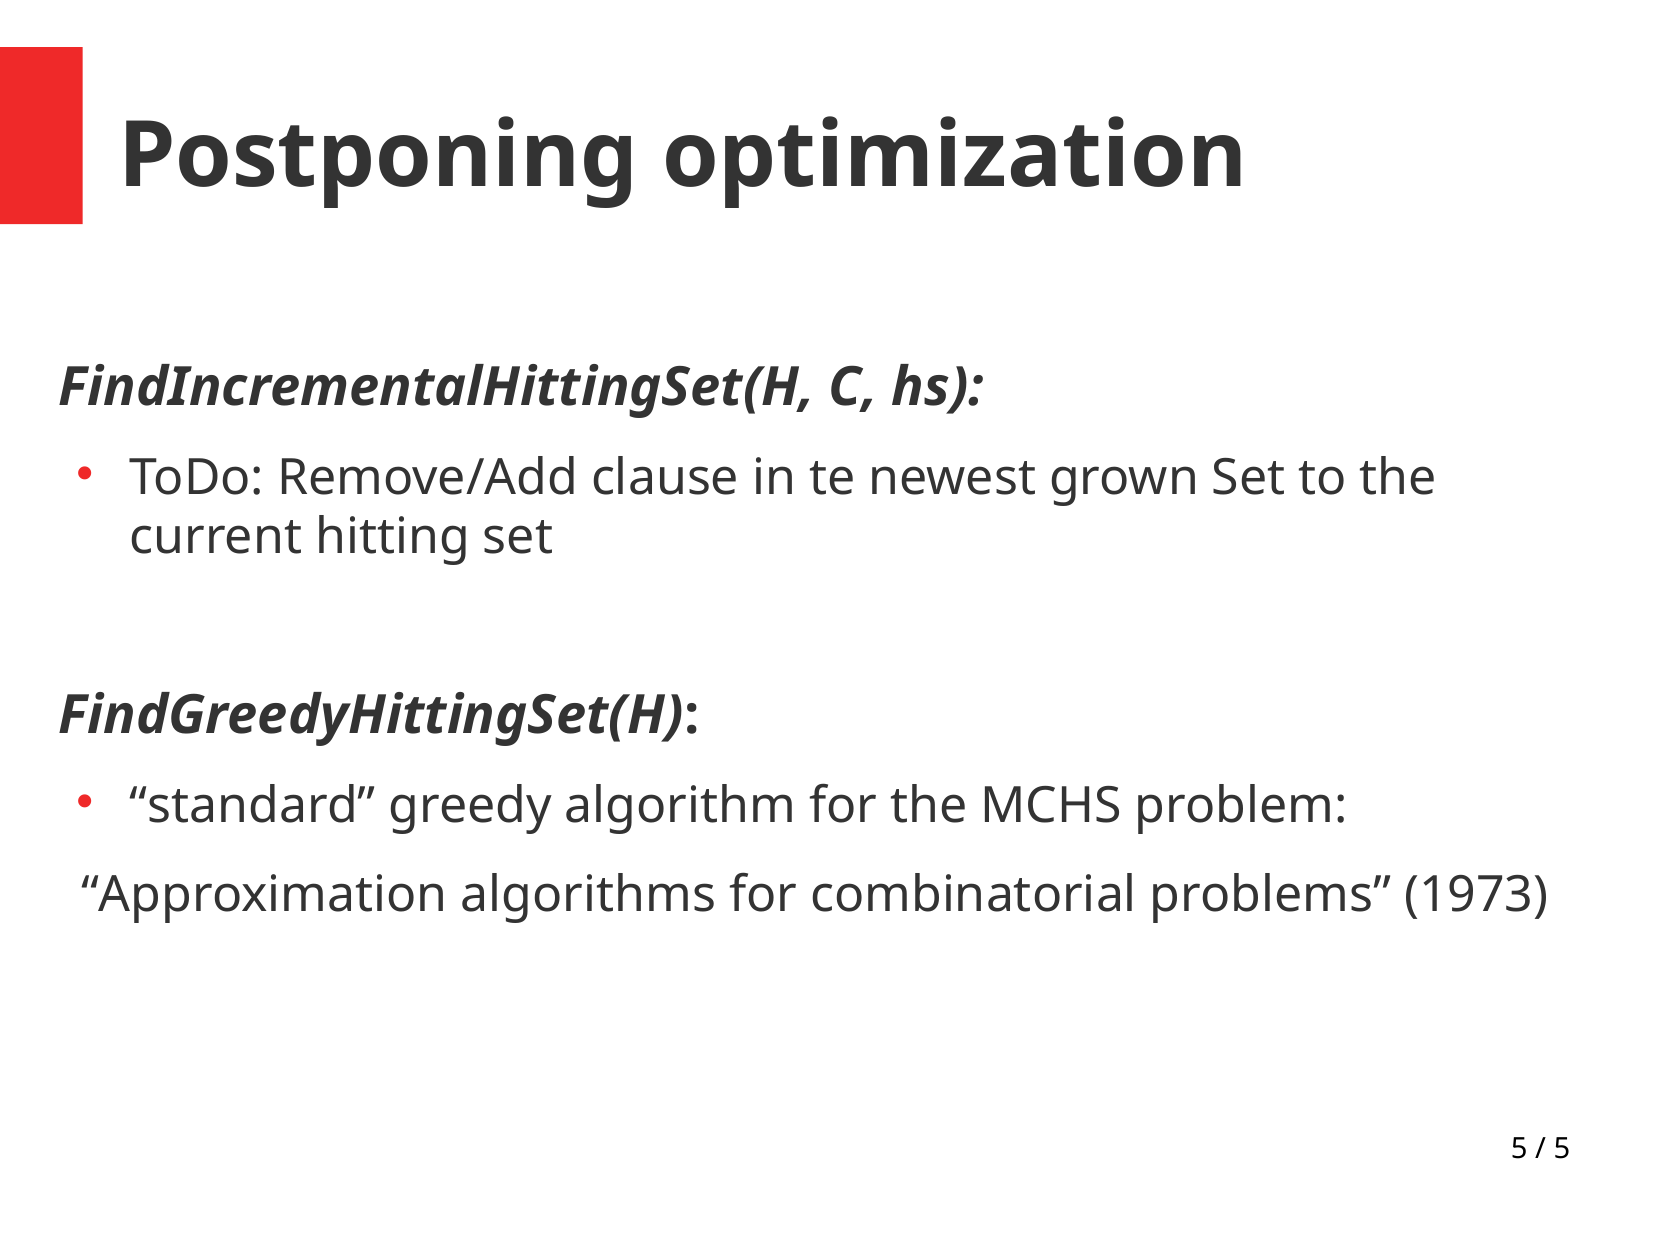

# Postponing optimization
FindIncrementalHittingSet(H, C, hs):
ToDo: Remove/Add clause in te newest grown Set to the current hitting set
FindGreedyHittingSet(H):
“standard” greedy algorithm for the MCHS problem:
“Approximation algorithms for combinatorial problems” (1973)
5